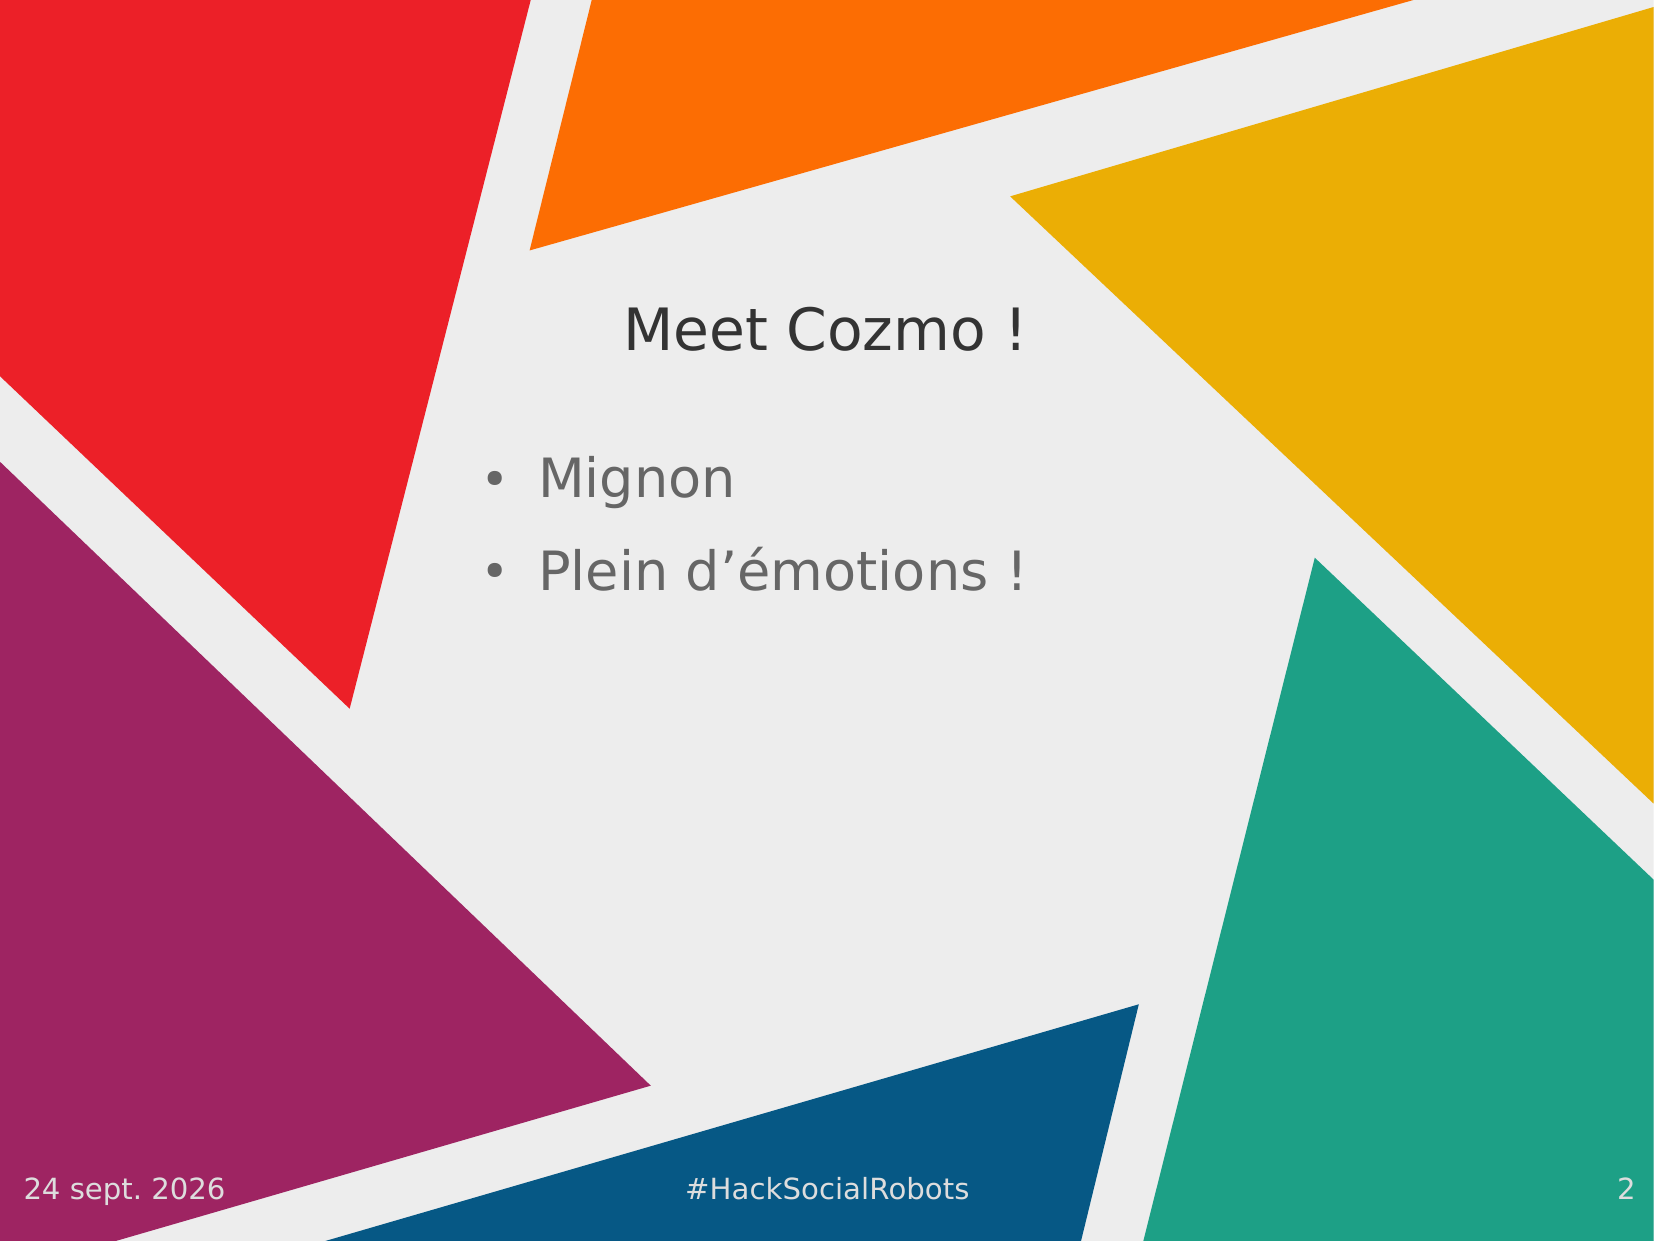

# Meet Cozmo !
Mignon
Plein d’émotions !
#HackSocialRobots
2